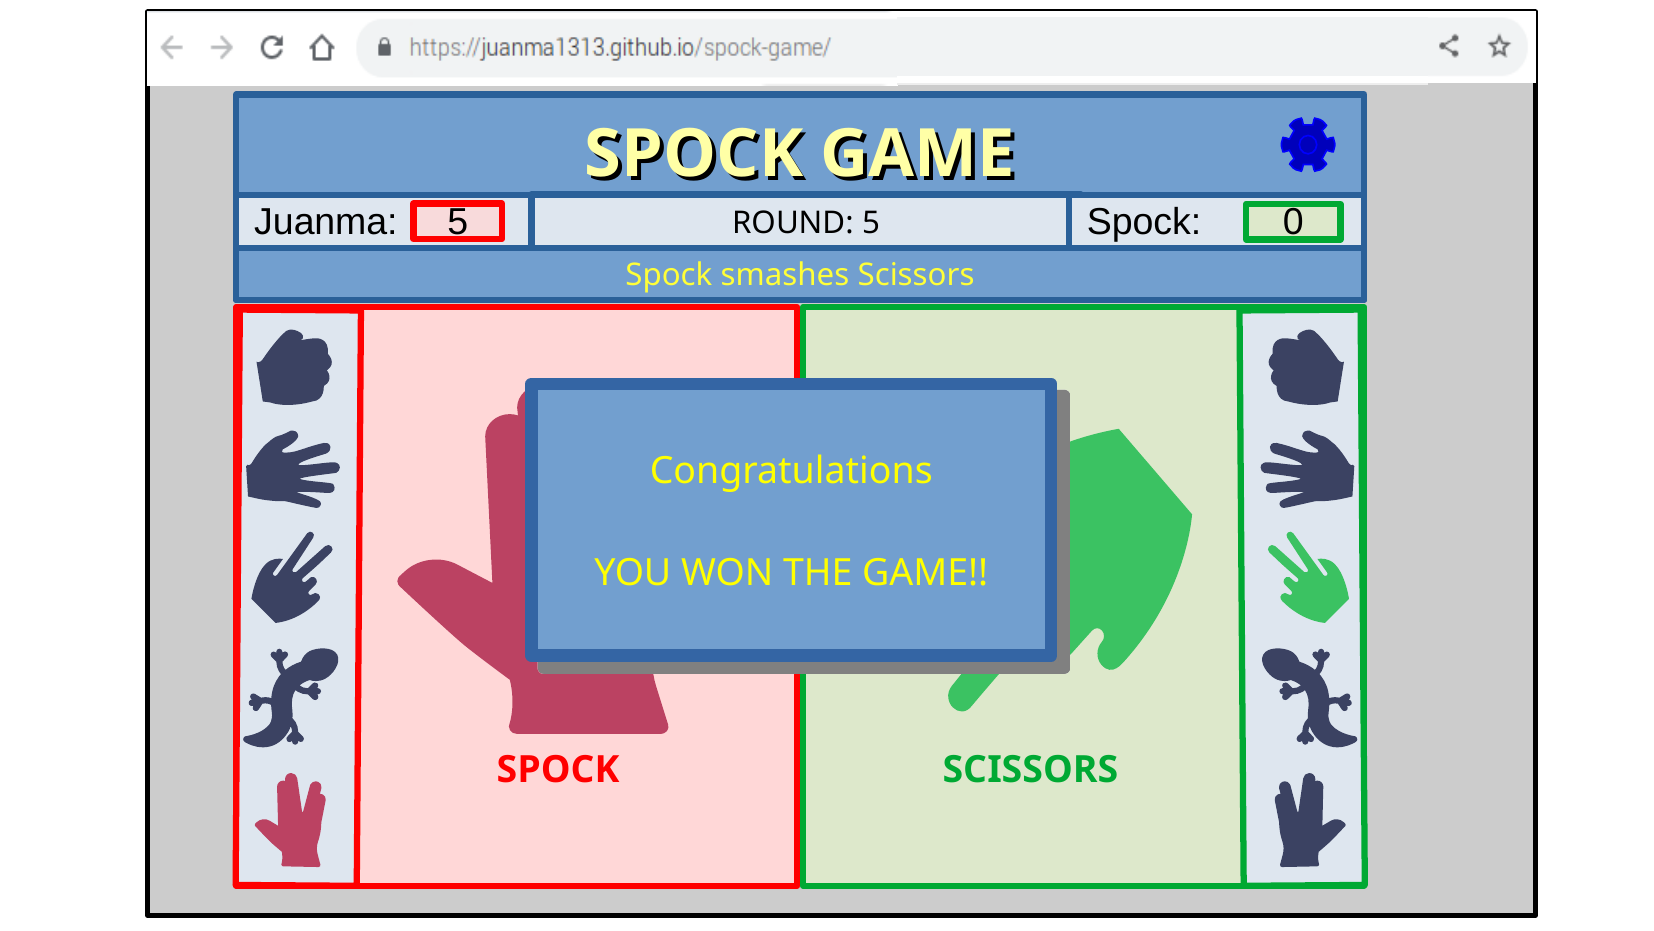

SPOCK GAME
ROUND: 5
Juanma:
5
Spock:
0
Spock smashes Scissors
a
SPOCK
a
SCISSORS
Congratulations
YOU WON THE GAME!!